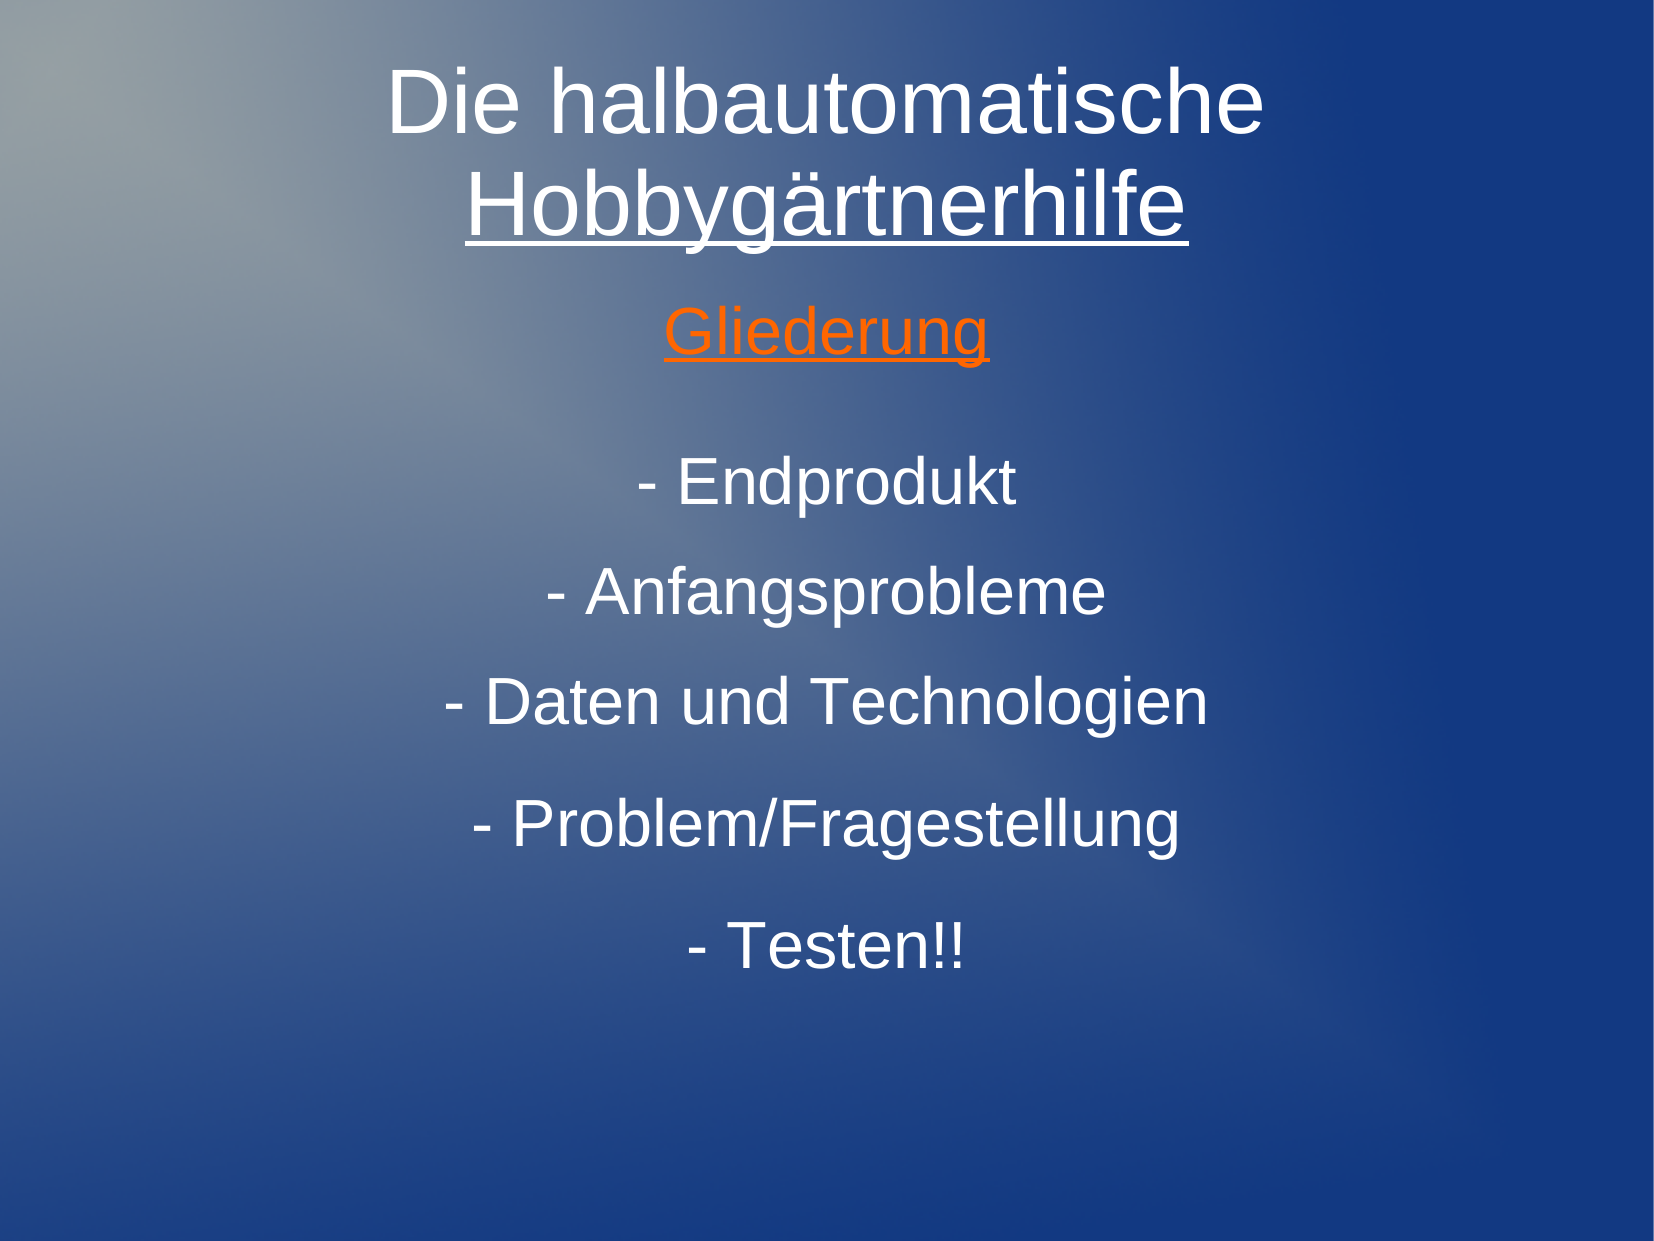

# Die halbautomatische Hobbygärtnerhilfe
Gliederung
- Endprodukt
- Anfangsprobleme
- Daten und Technologien
- Problem/Fragestellung
- Testen!!